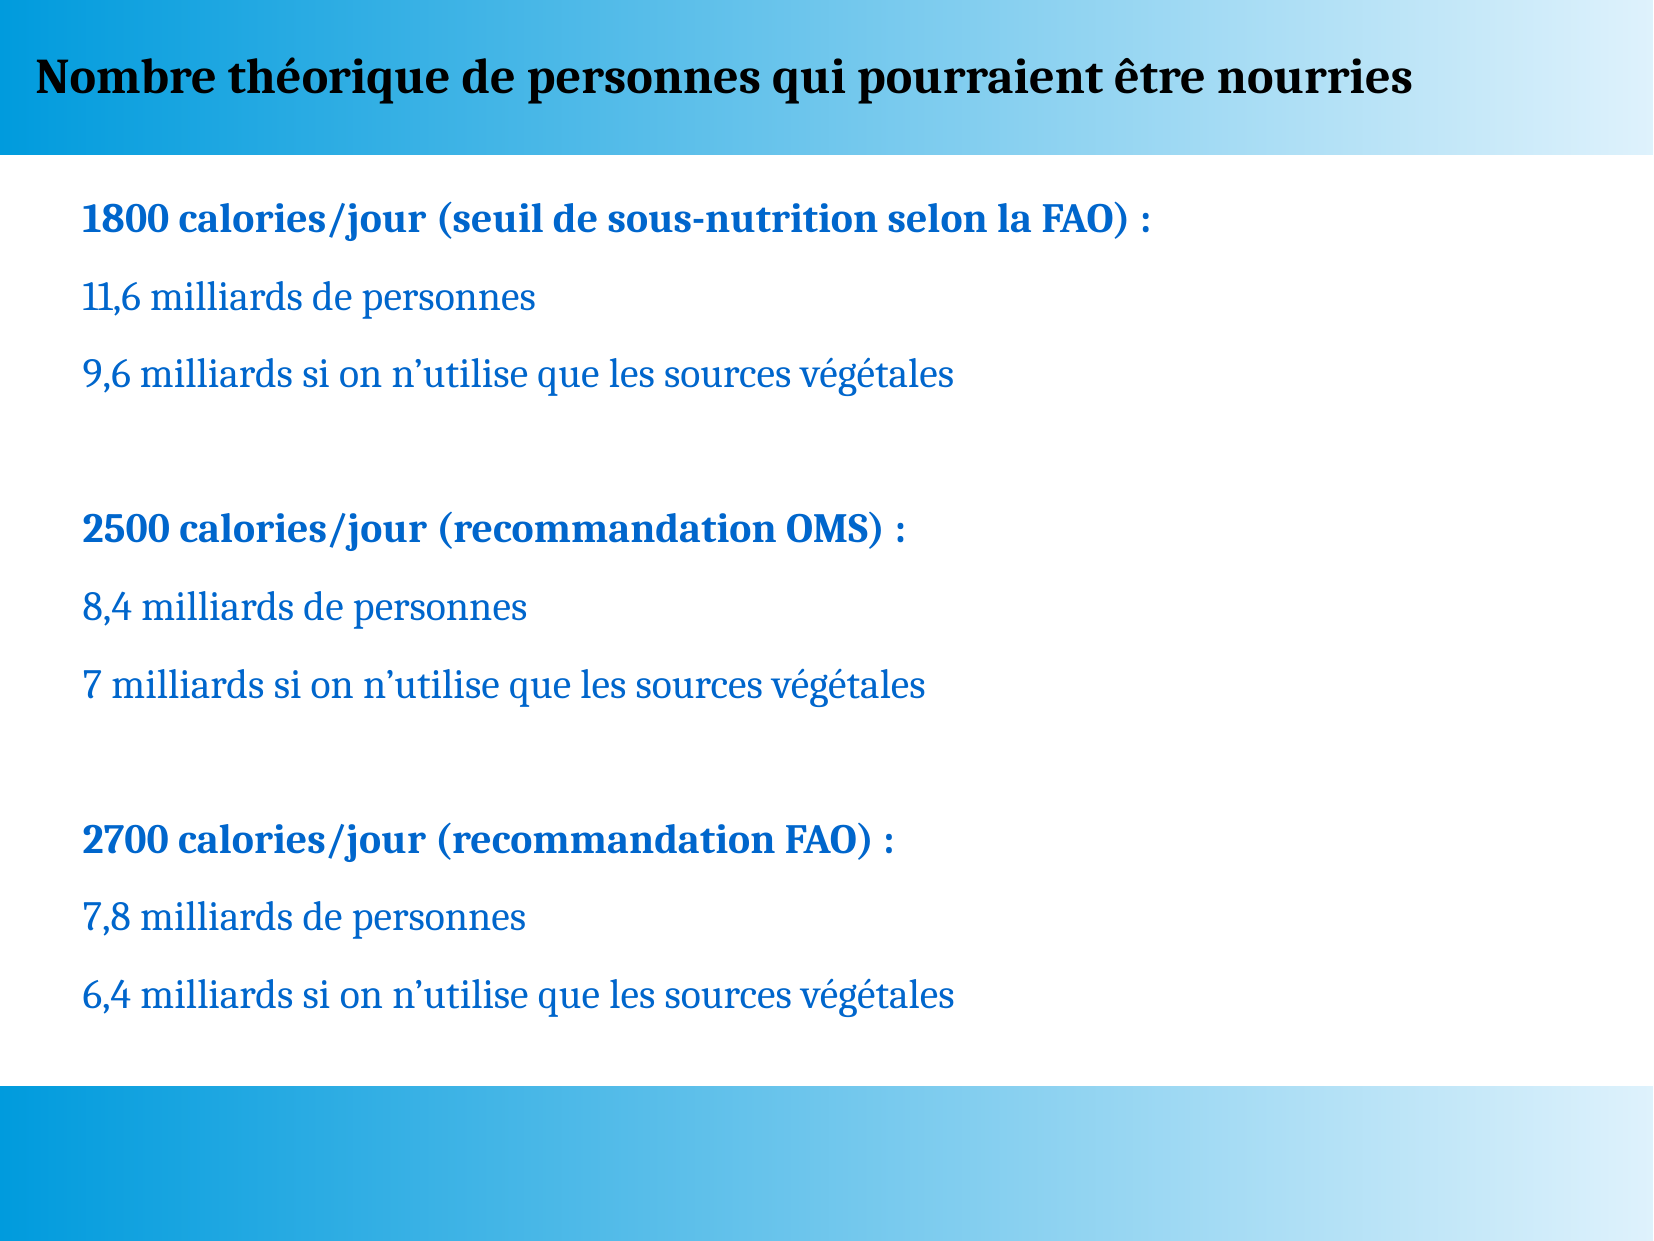

# Nombre théorique de personnes qui pourraient être nourries
1800 calories/jour (seuil de sous-nutrition selon la FAO) :
11,6 milliards de personnes
9,6 milliards si on n’utilise que les sources végétales
2500 calories/jour (recommandation OMS) :
8,4 milliards de personnes
7 milliards si on n’utilise que les sources végétales
2700 calories/jour (recommandation FAO) :
7,8 milliards de personnes
6,4 milliards si on n’utilise que les sources végétales